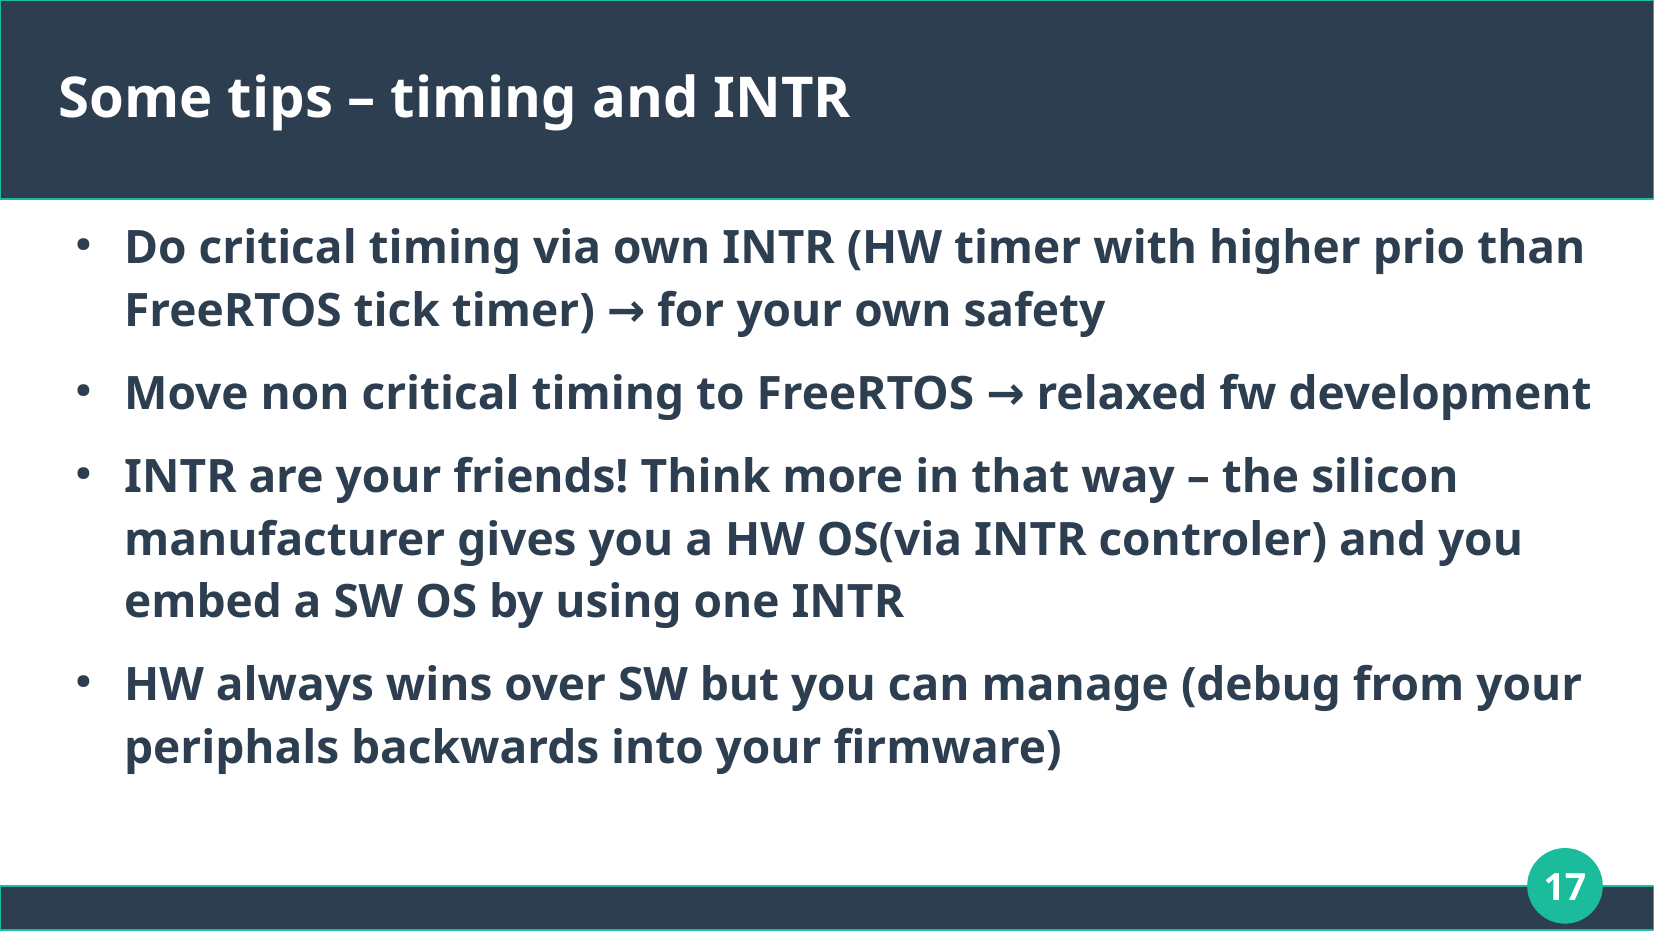

# Some tips – timing and INTR
Do critical timing via own INTR (HW timer with higher prio than FreeRTOS tick timer) → for your own safety
Move non critical timing to FreeRTOS → relaxed fw development
INTR are your friends! Think more in that way – the silicon manufacturer gives you a HW OS(via INTR controler) and you embed a SW OS by using one INTR
HW always wins over SW but you can manage (debug from your periphals backwards into your firmware)
17